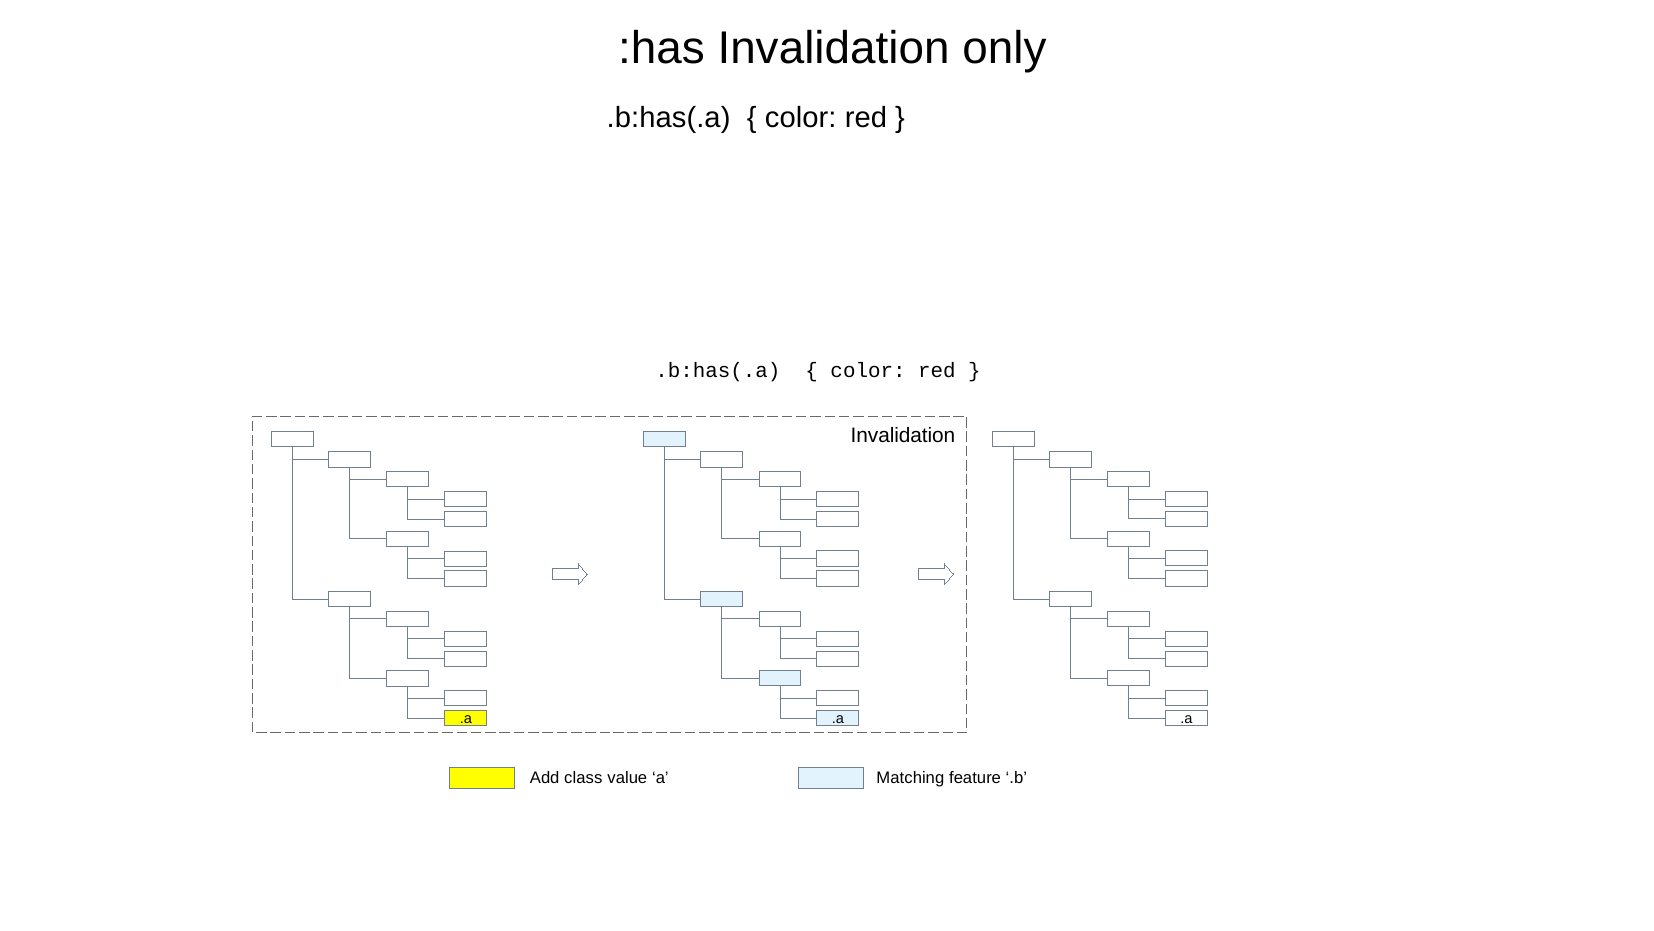

:has Invalidation only
.b:has(.a) { color: red }
.b:has(.a) { color: red }
Invalidation
.a
.a
.a
Add class value ‘a’
Matching feature ‘.b’